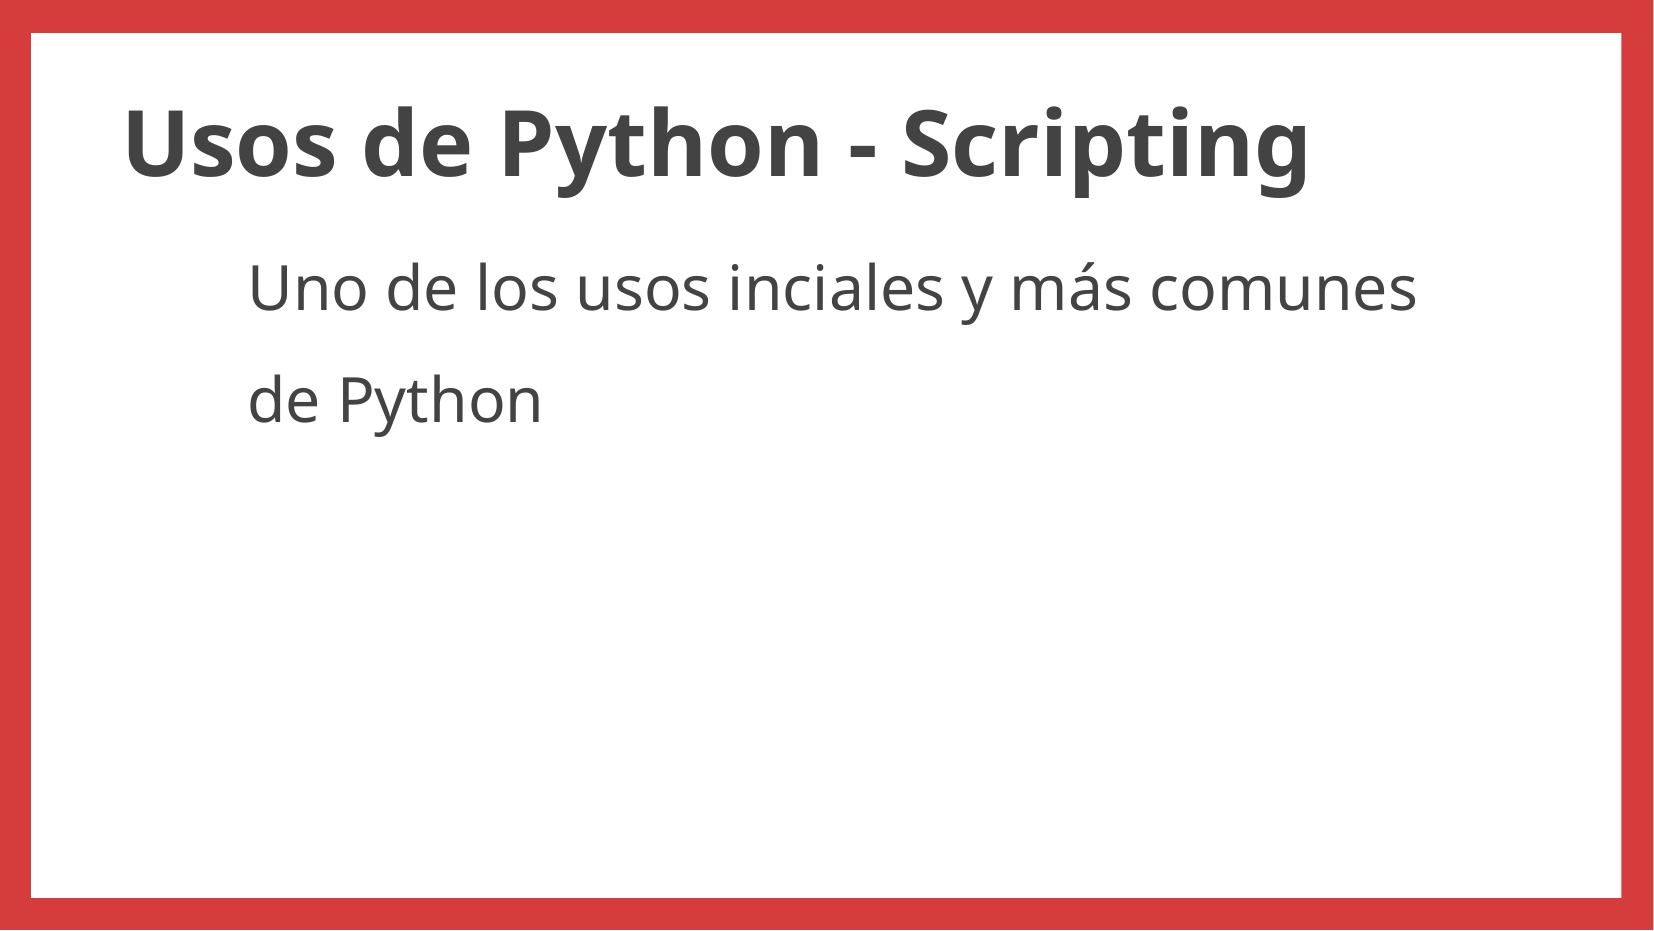

# Usos de Python - Scripting
Uno de los usos inciales y más comunes de Python